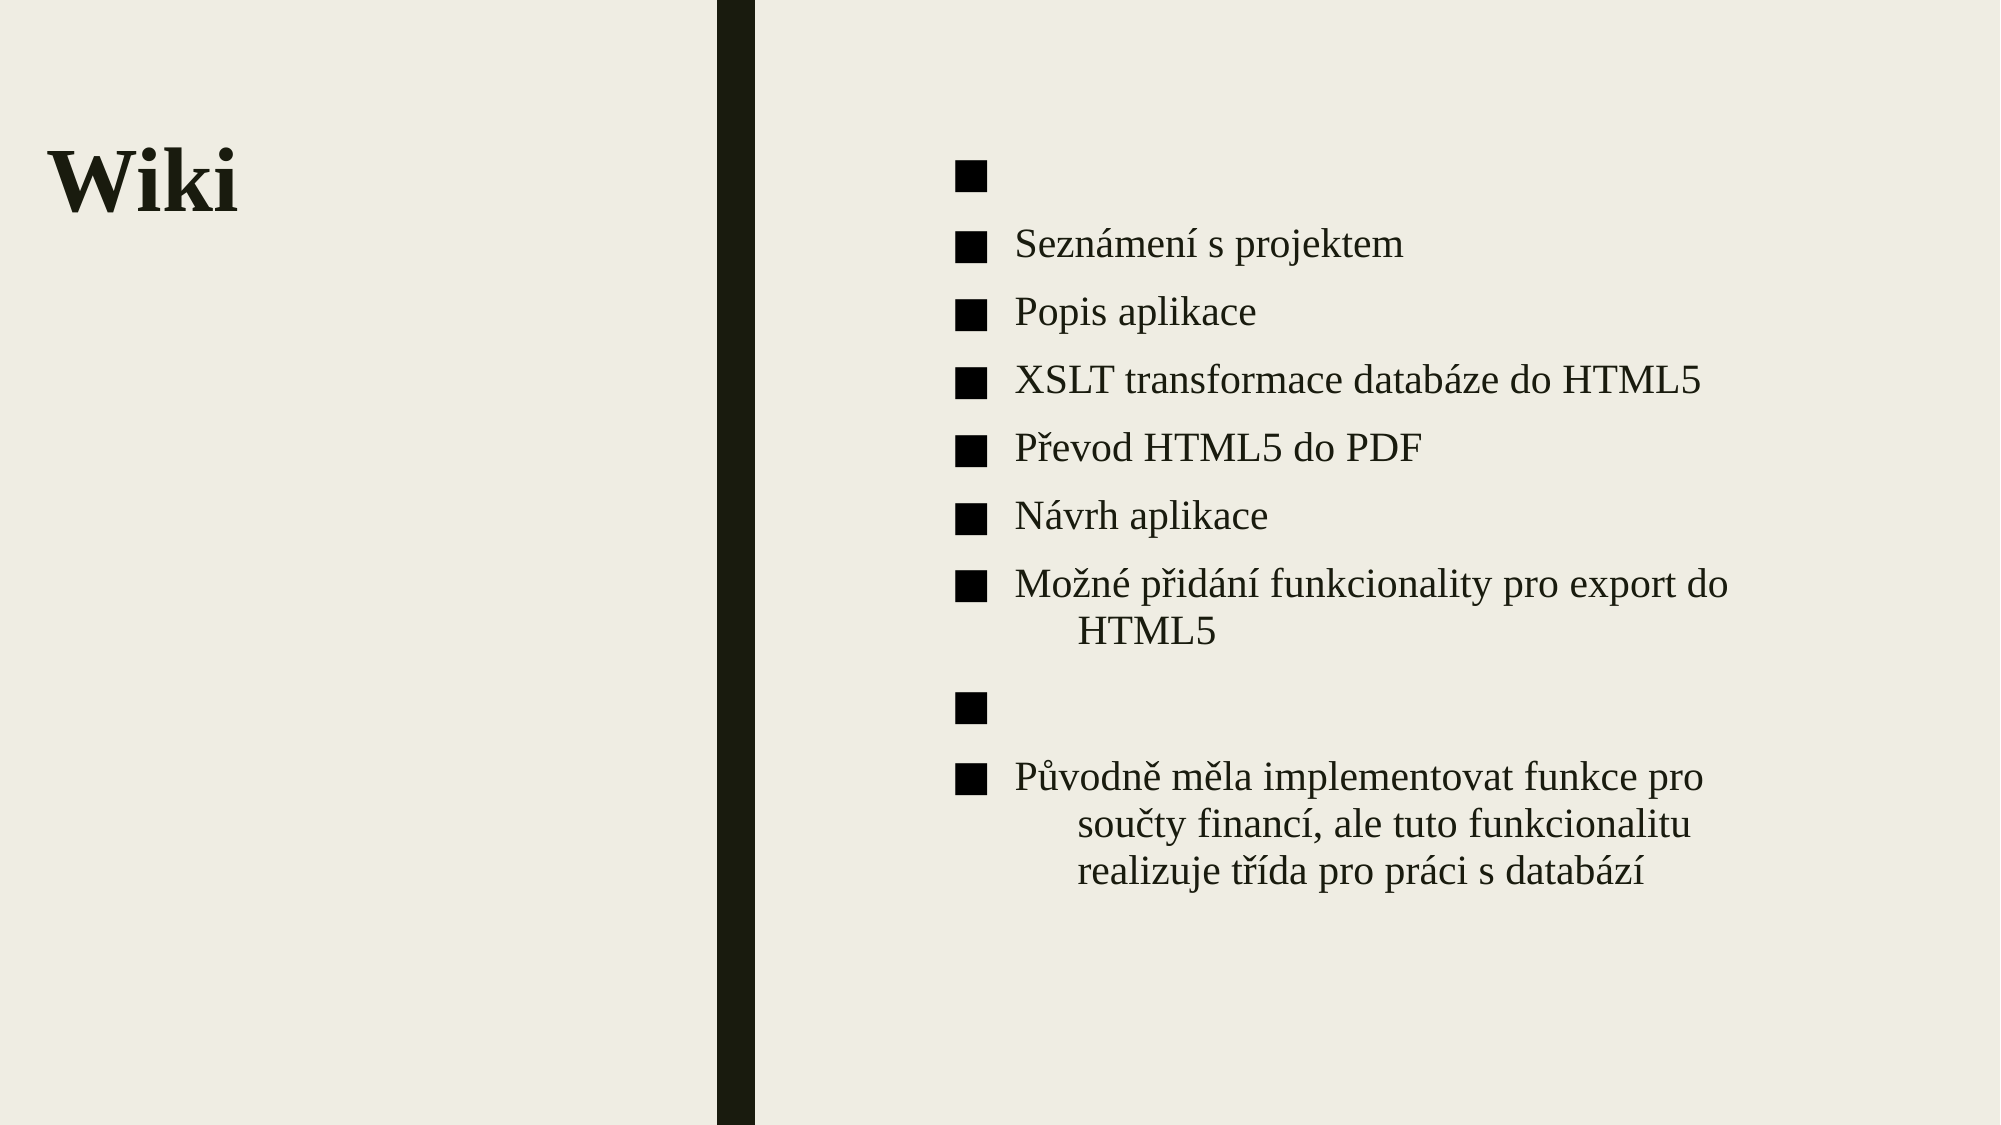

# Wiki
Seznámení s projektem
Popis aplikace
XSLT transformace databáze do HTML5
Převod HTML5 do PDF
Návrh aplikace
Možné přidání funkcionality pro export do HTML5
Původně měla implementovat funkce pro součty financí, ale tuto funkcionalitu realizuje třída pro práci s databází